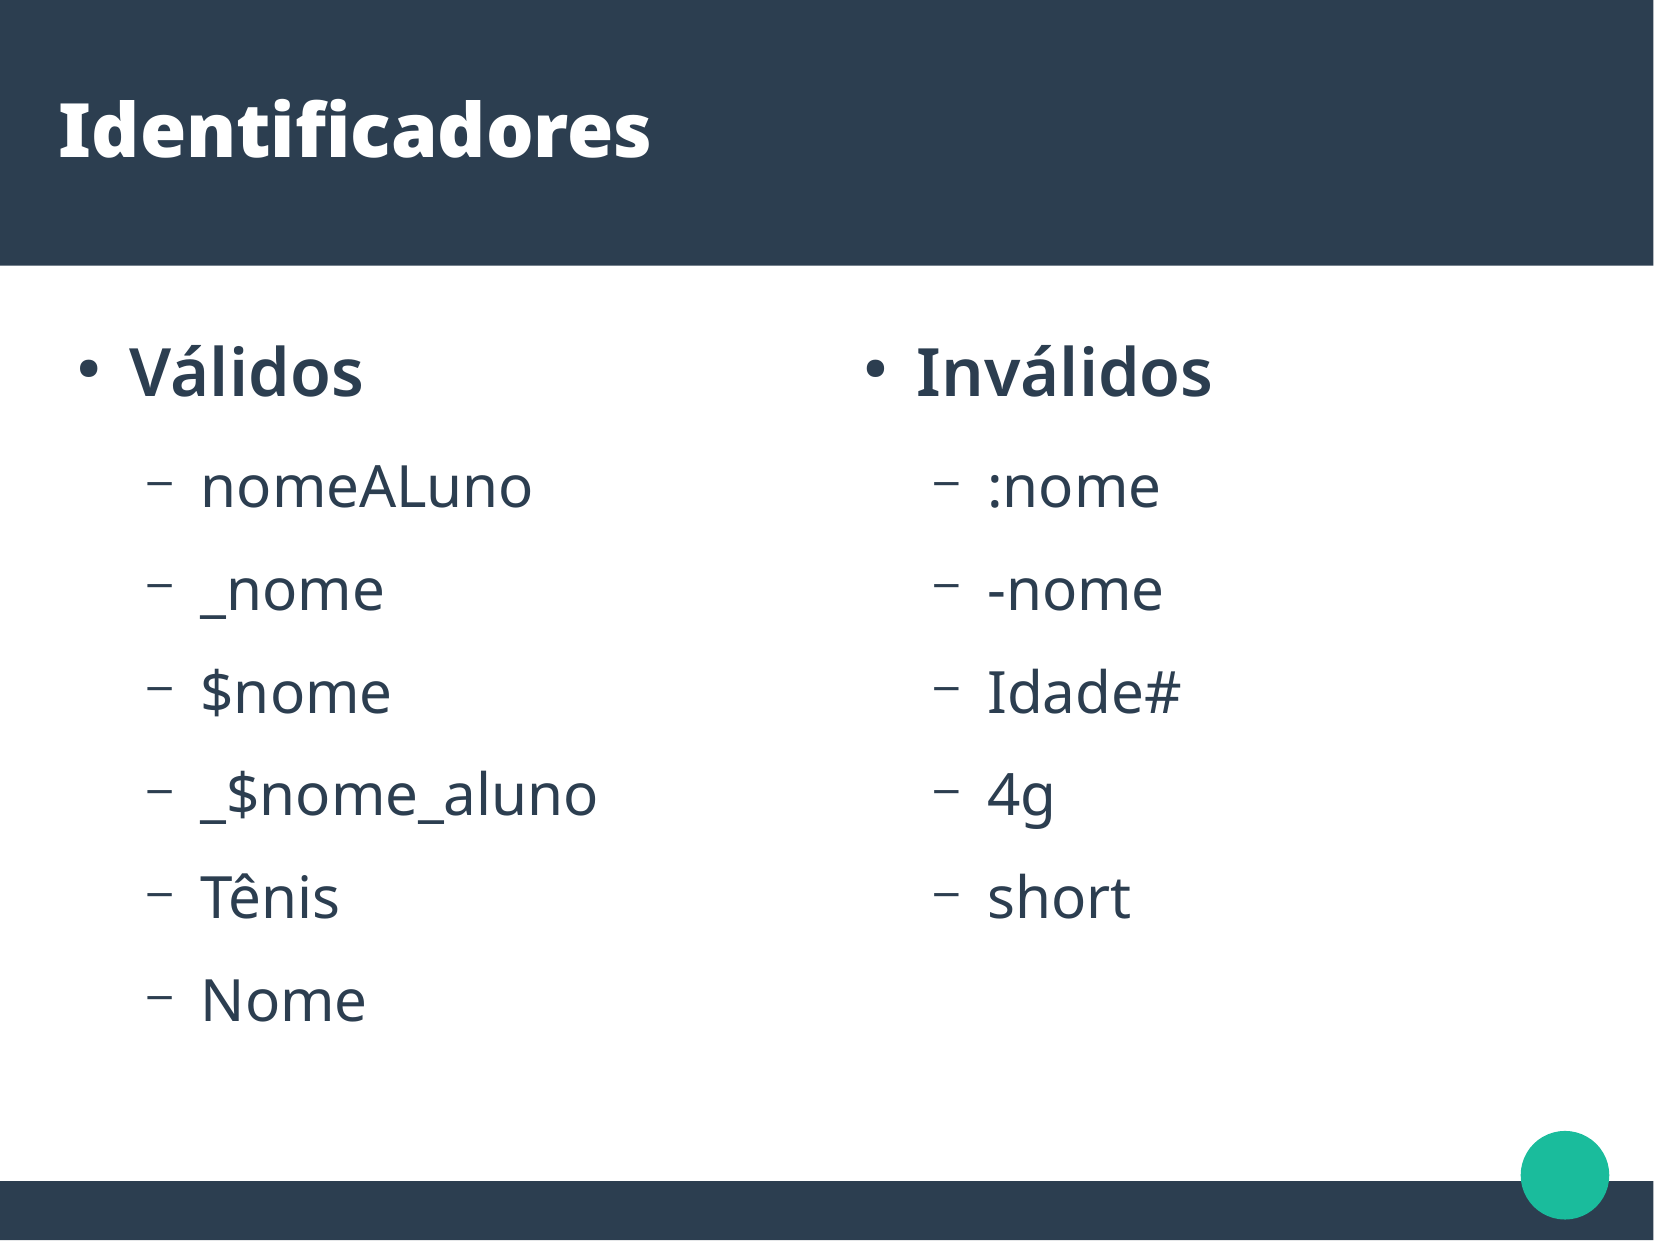

# Identificadores
Válidos
nomeALuno
_nome
$nome
_$nome_aluno
Tênis
Nome
Inválidos
:nome
-nome
Idade#
4g
short